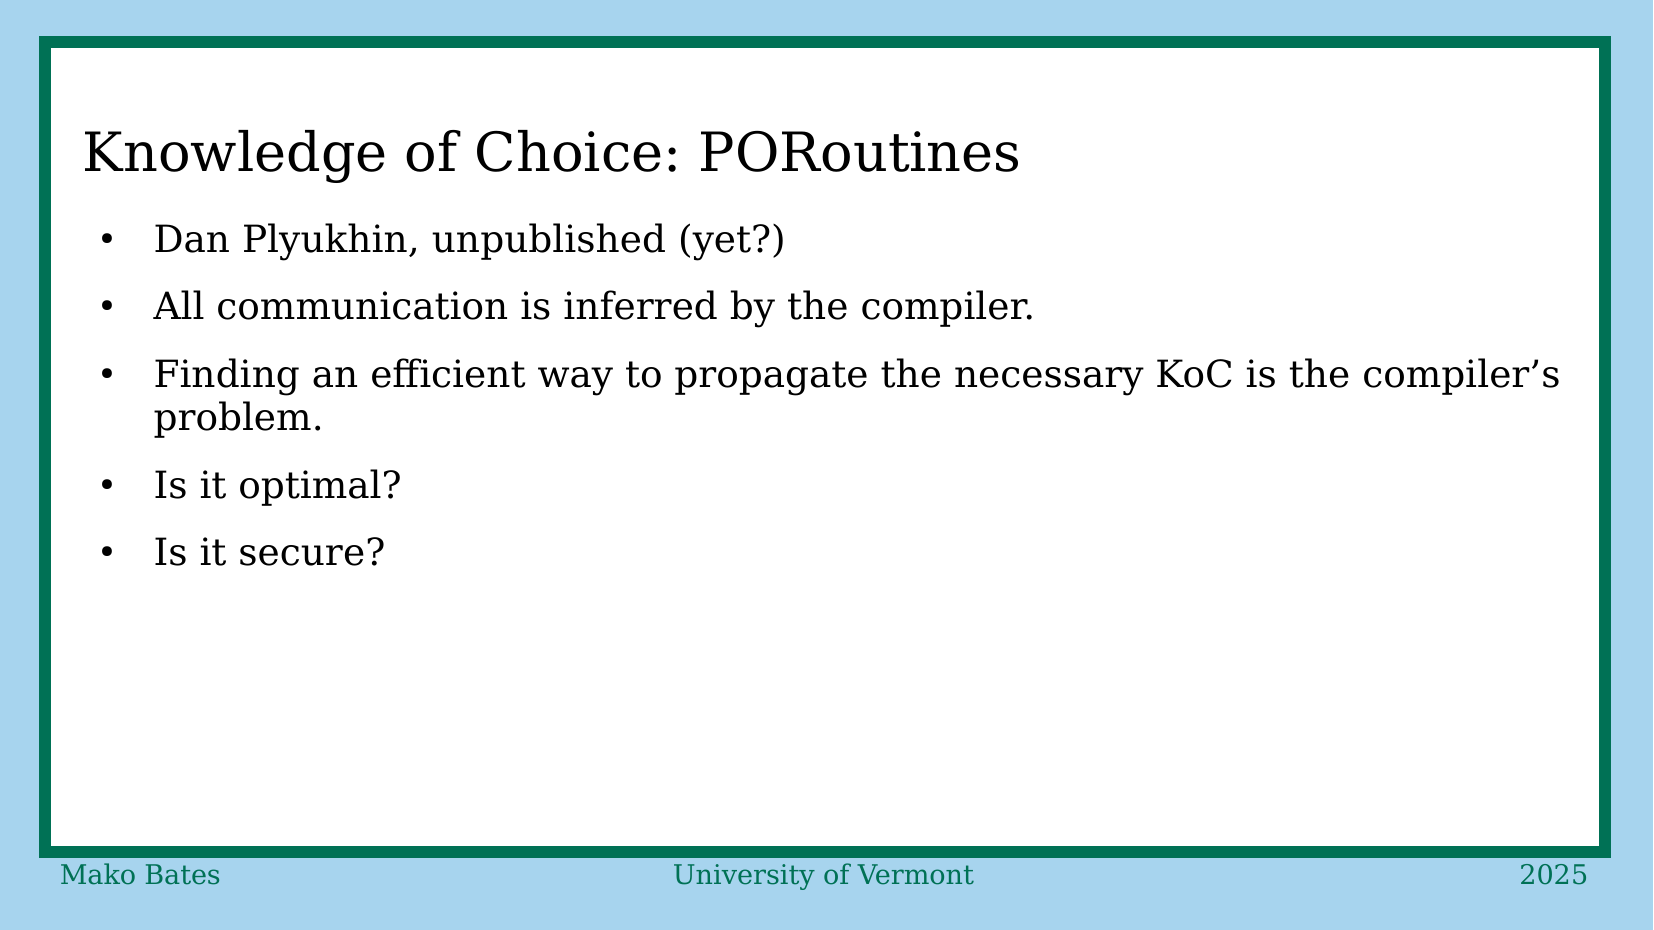

# Knowledge of Choice: PORoutines
Dan Plyukhin, unpublished (yet?)
All communication is inferred by the compiler.
Finding an efficient way to propagate the necessary KoC is the compiler’s problem.
Is it optimal?
Is it secure?